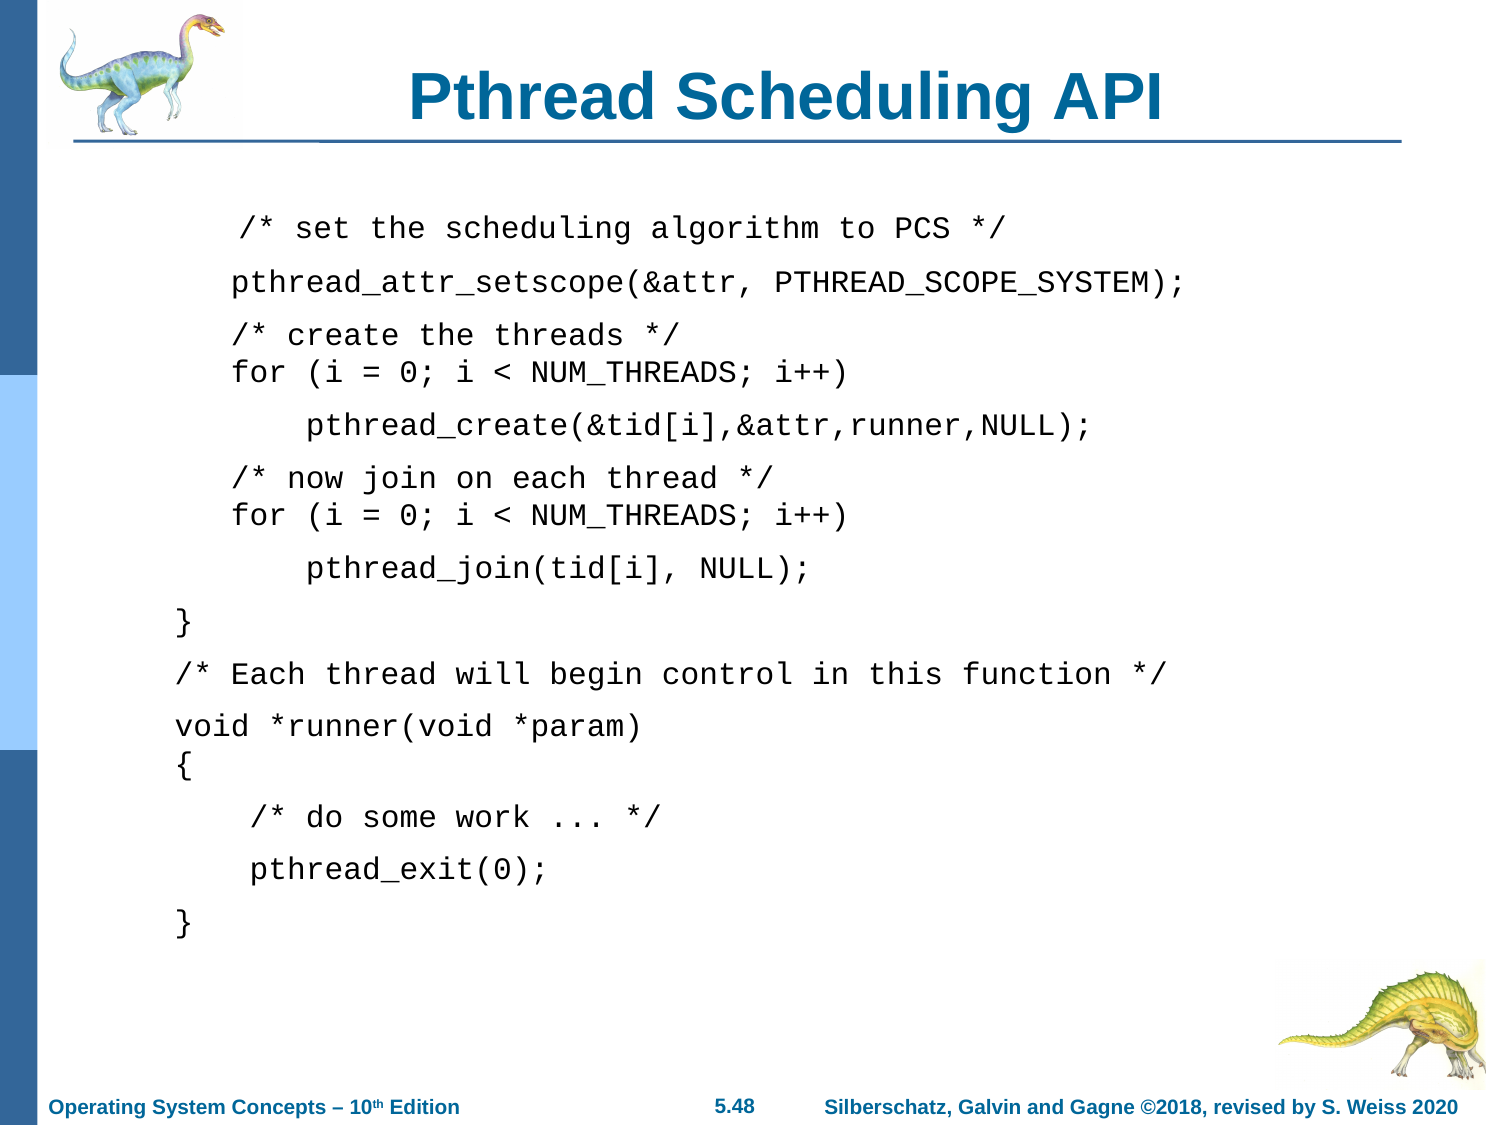

Pthread Scheduling API
 /* set the scheduling algorithm to PCS */
 pthread_attr_setscope(&attr, PTHREAD_SCOPE_SYSTEM);
 /* create the threads */
 for (i = 0; i < NUM_THREADS; i++)
 pthread_create(&tid[i],&attr,runner,NULL);
 /* now join on each thread */
 for (i = 0; i < NUM_THREADS; i++)
 pthread_join(tid[i], NULL);
}
/* Each thread will begin control in this function */
void *runner(void *param)
{
 /* do some work ... */
 pthread_exit(0);
}